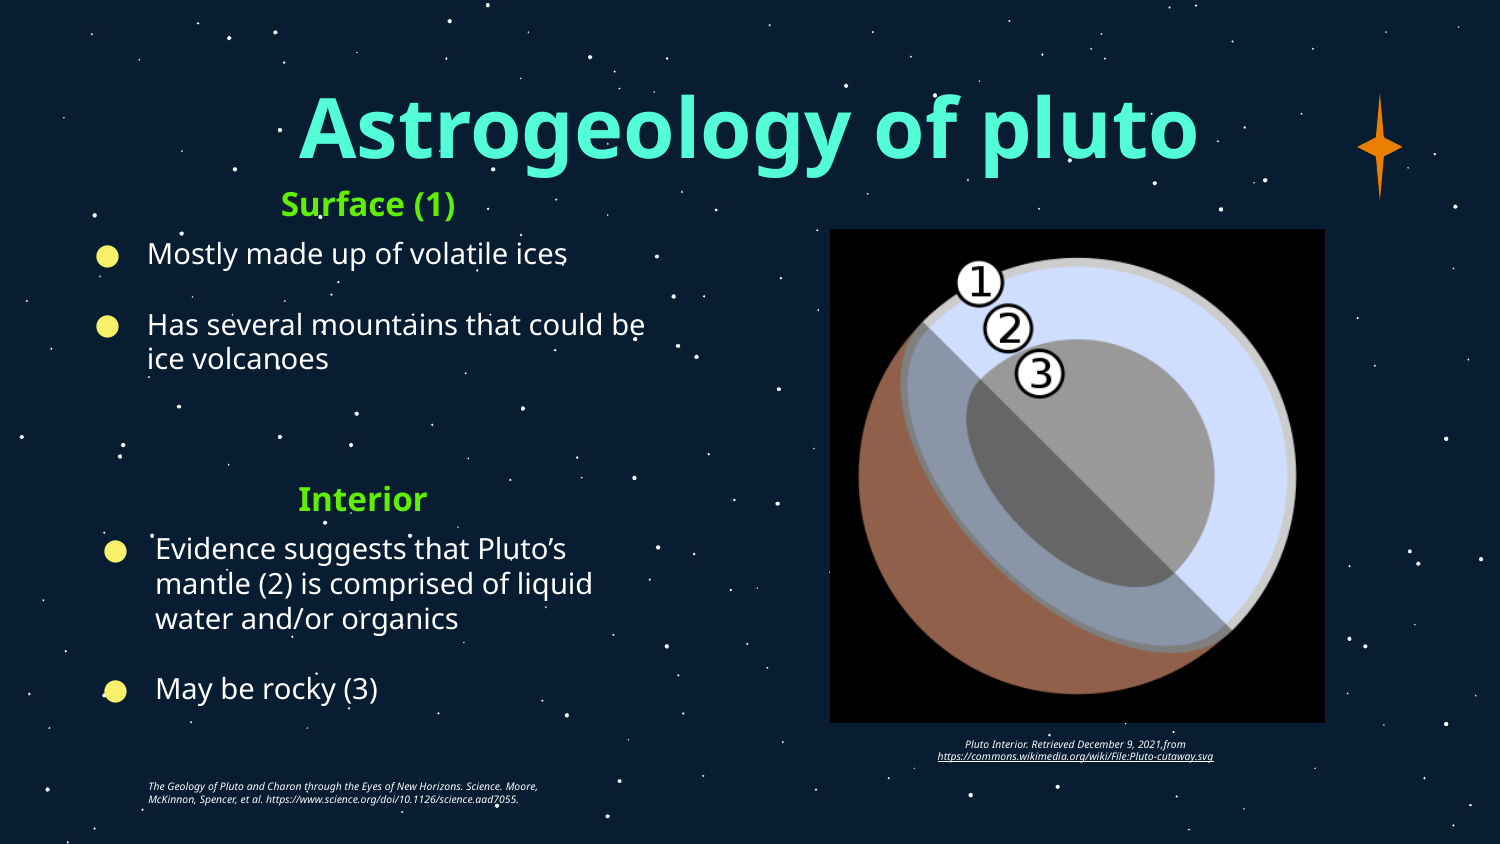

# Astrogeology of pluto
Surface (1)
Mostly made up of volatile ices
Has several mountains that could be ice volcanoes
Interior
Evidence suggests that Pluto’s mantle (2) is comprised of liquid water and/or organics
May be rocky (3)
Pluto Interior. Retrieved December 9, 2021,from https://commons.wikimedia.org/wiki/File:Pluto-cutaway.svg
The Geology of Pluto and Charon through the Eyes of New Horizons. Science. Moore, McKinnon, Spencer, et al. https://www.science.org/doi/10.1126/science.aad7055.